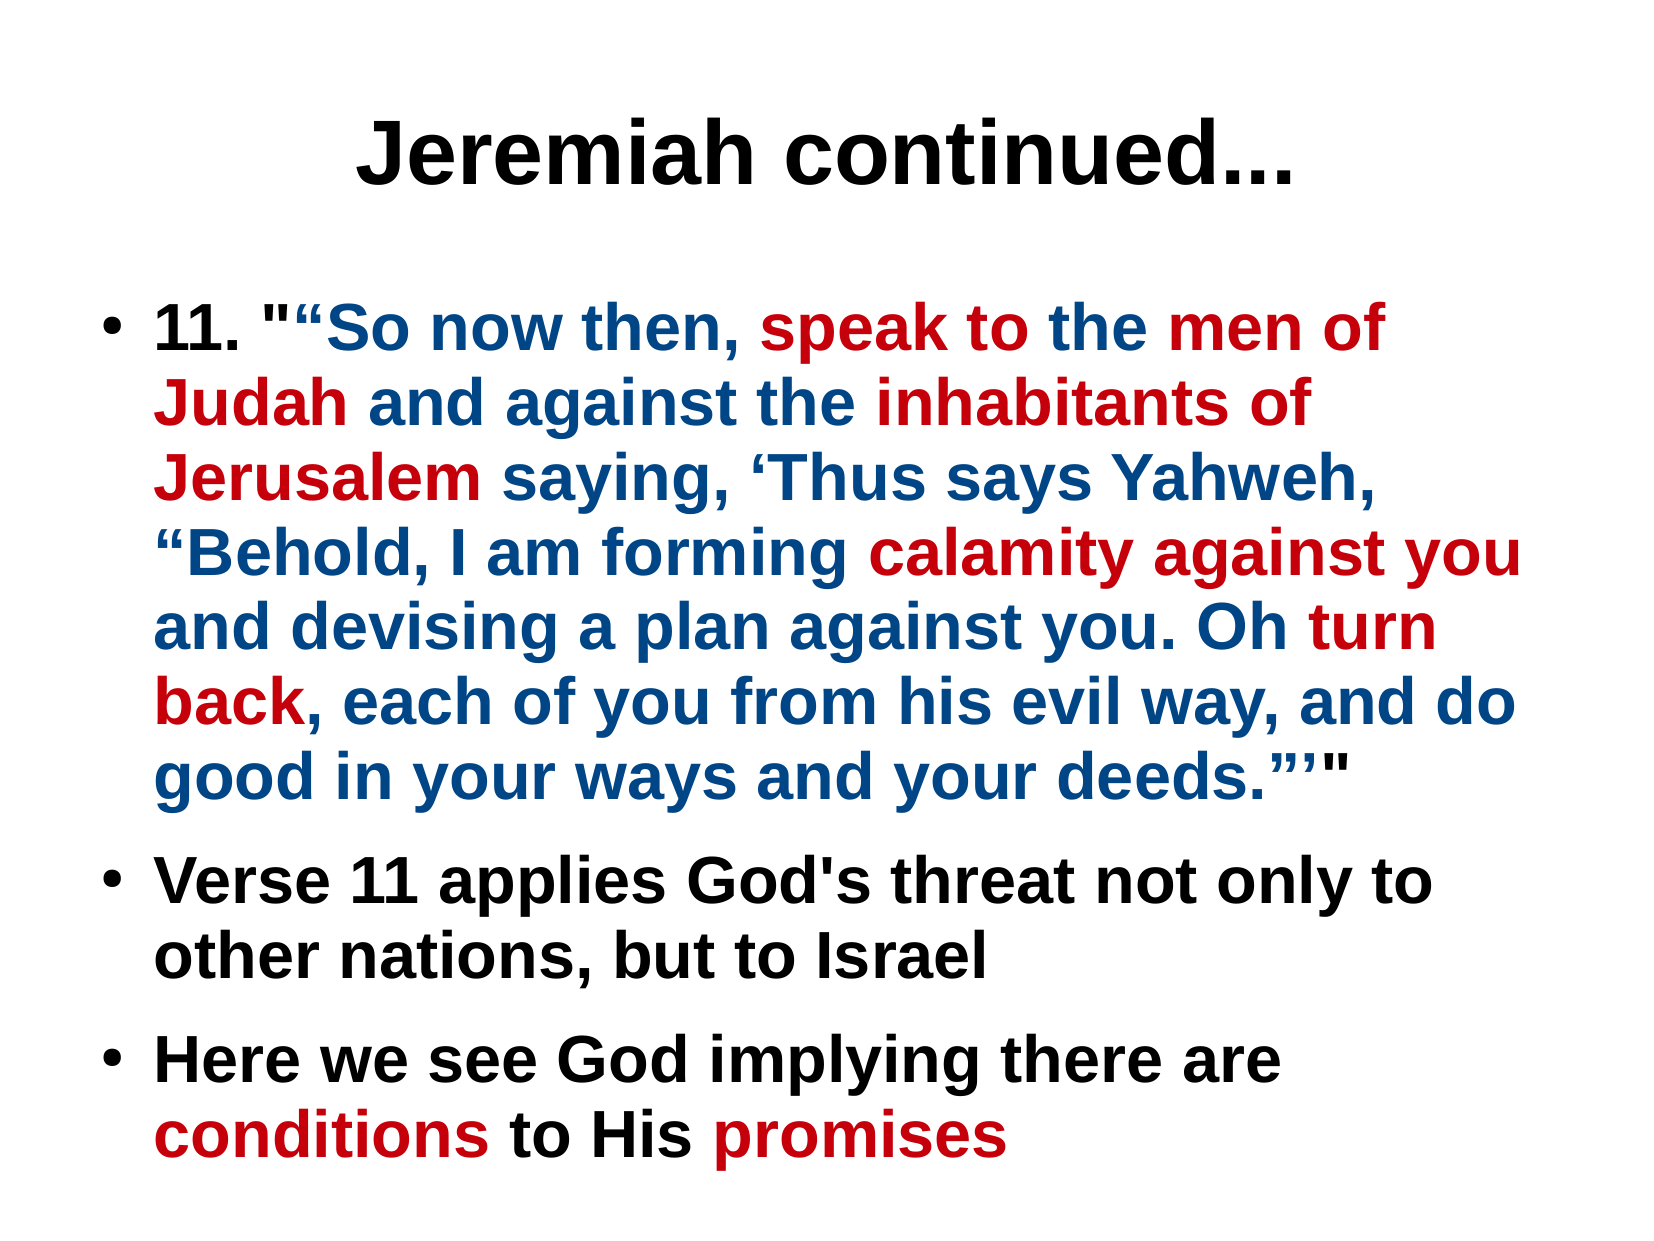

# Jeremiah continued...
11. "“So now then, speak to the men of Judah and against the inhabitants of Jerusalem saying, ‘Thus says Yahweh, “Behold, I am forming calamity against you and devising a plan against you. Oh turn back, each of you from his evil way, and do good in your ways and your deeds.”’"
Verse 11 applies God's threat not only to other nations, but to Israel
Here we see God implying there are conditions to His promises